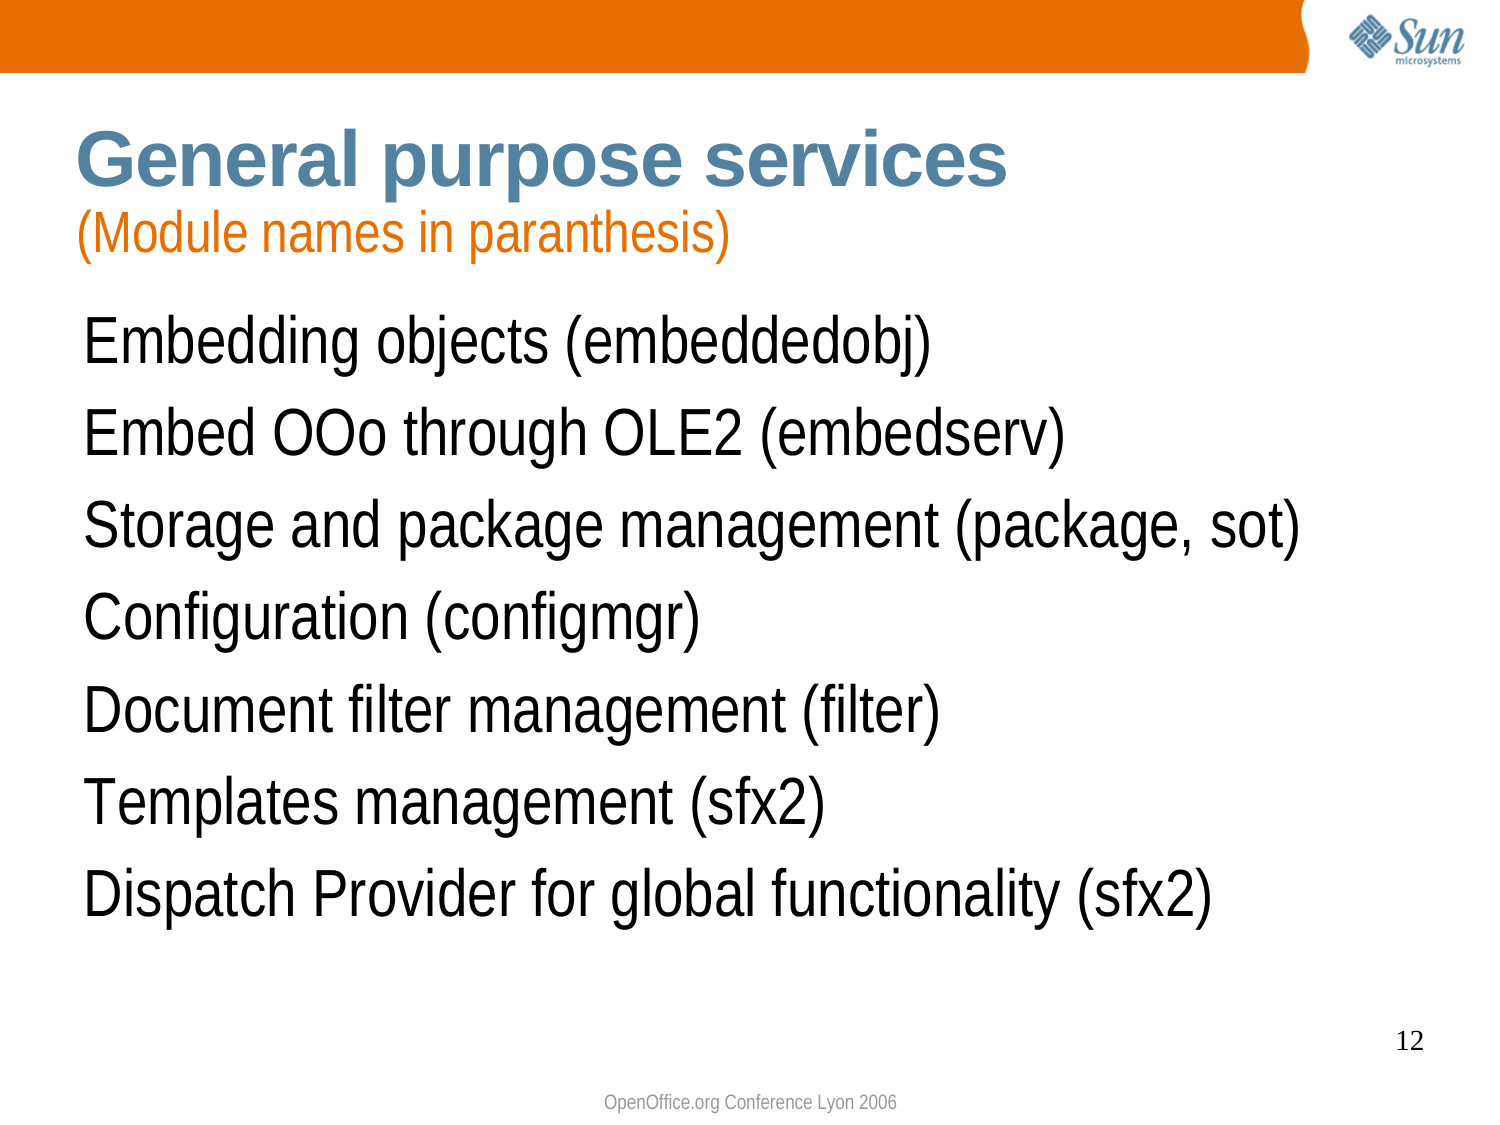

# General purpose services
(Module names in paranthesis)
Embedding objects (embeddedobj)
Embed OOo through OLE2 (embedserv)
Storage and package management (package, sot)
Configuration (configmgr)
Document filter management (filter)
Templates management (sfx2)
Dispatch Provider for global functionality (sfx2)